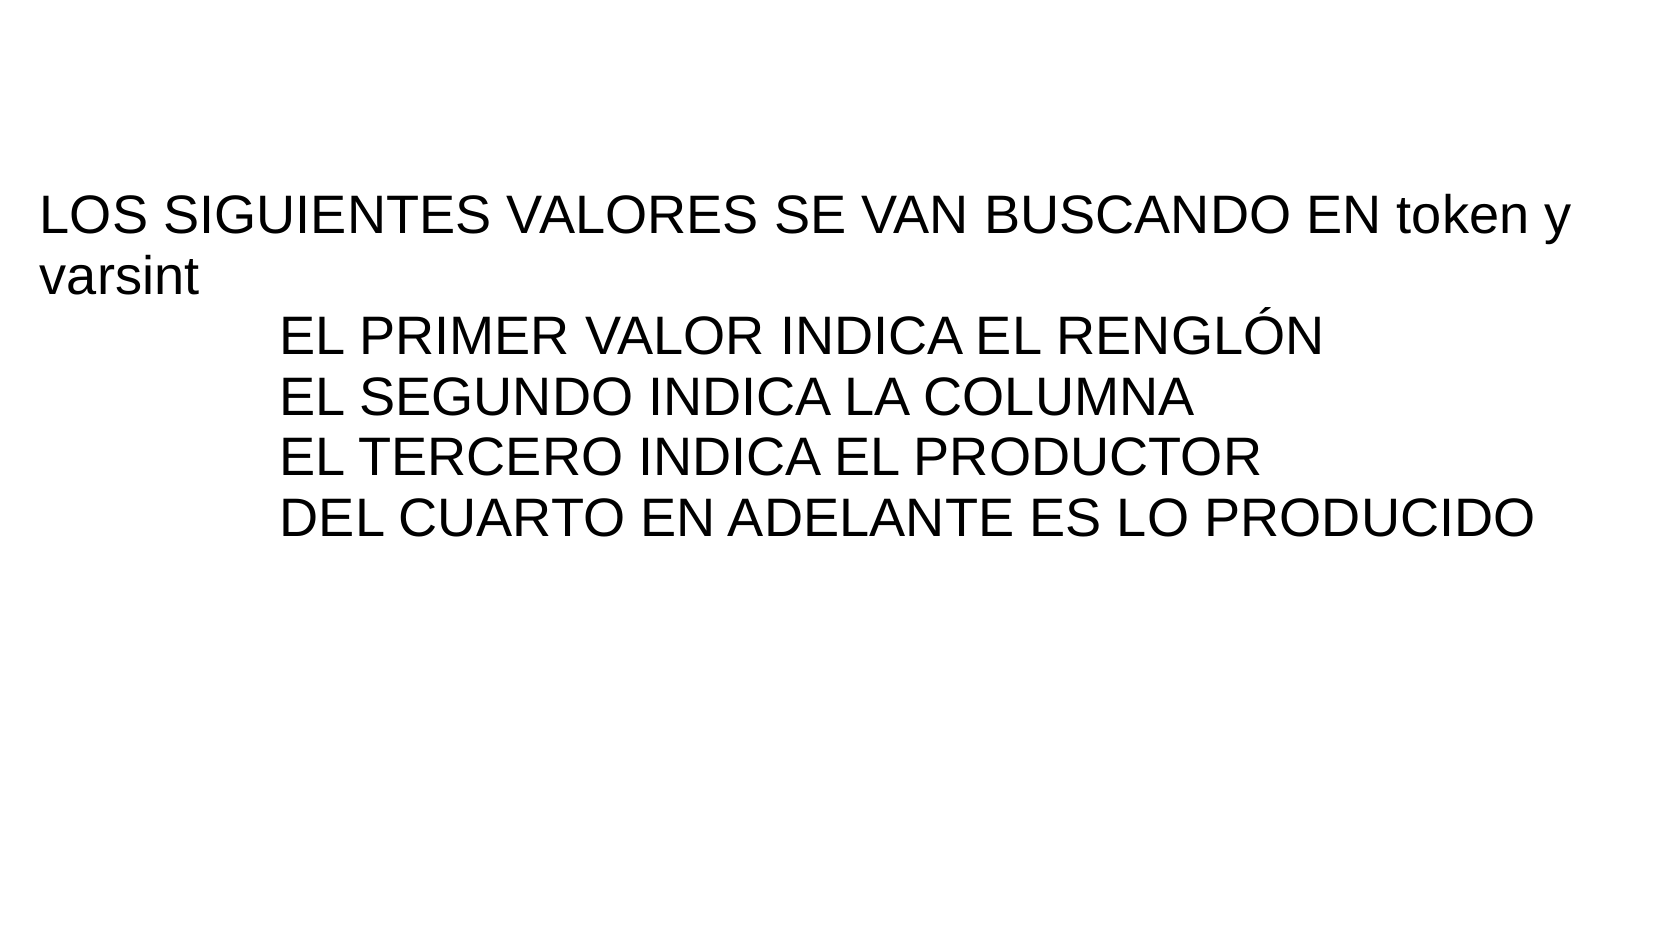

LOS SIGUIENTES VALORES SE VAN BUSCANDO EN token y varsint
 EL PRIMER VALOR INDICA EL RENGLÓN
 EL SEGUNDO INDICA LA COLUMNA
 EL TERCERO INDICA EL PRODUCTOR
 DEL CUARTO EN ADELANTE ES LO PRODUCIDO